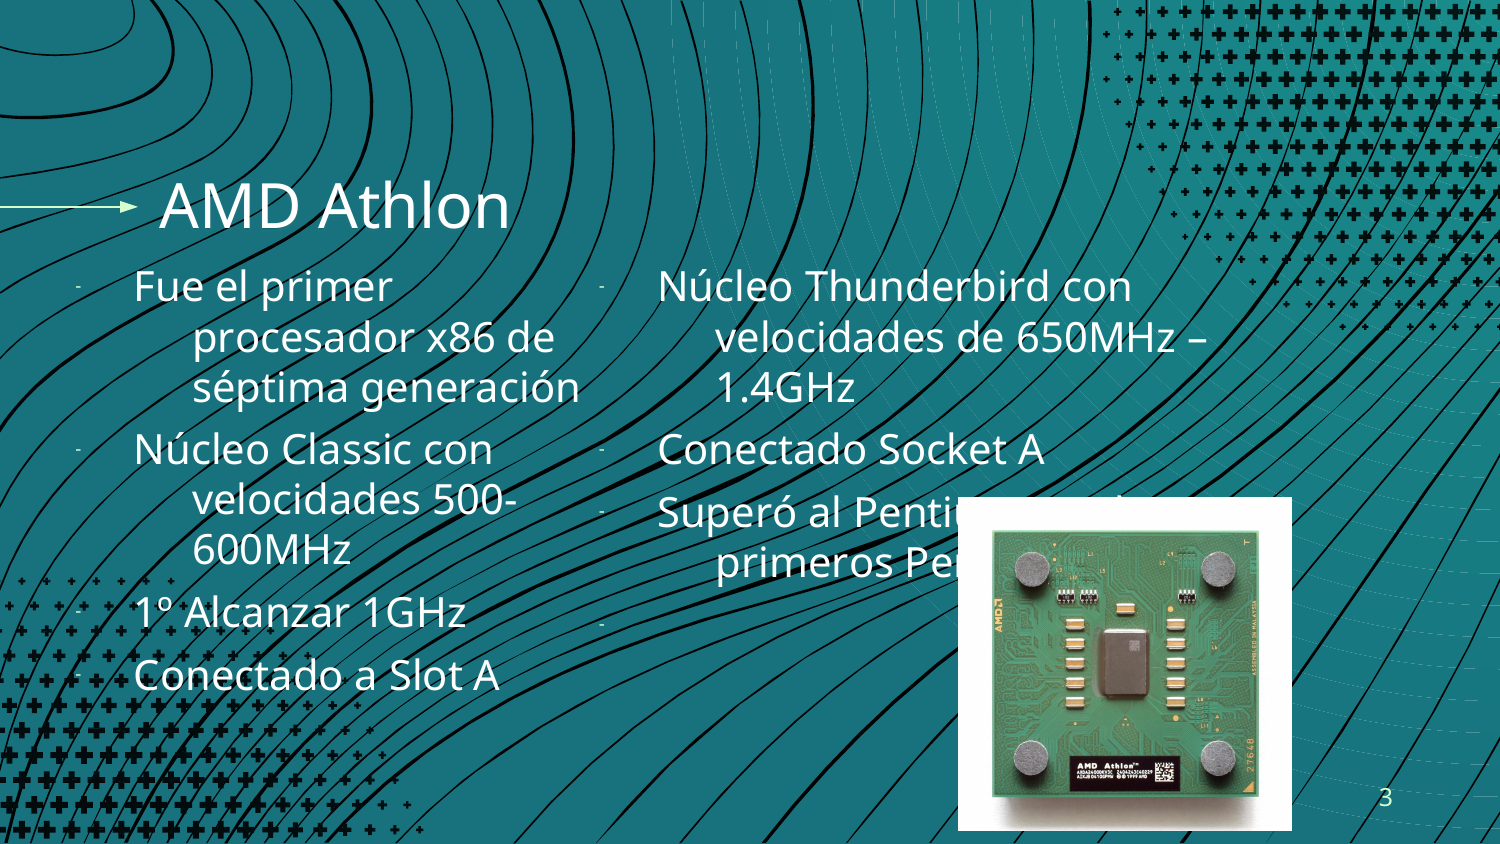

# AMD Athlon
Fue el primer procesador x86 de séptima generación
Núcleo Classic con velocidades 500-600MHz
1º Alcanzar 1GHz
Conectado a Slot A
Núcleo Thunderbird con velocidades de 650MHz – 1.4GHz
Conectado Socket A
Superó al Pentium III y los primeros Pentium IV
3